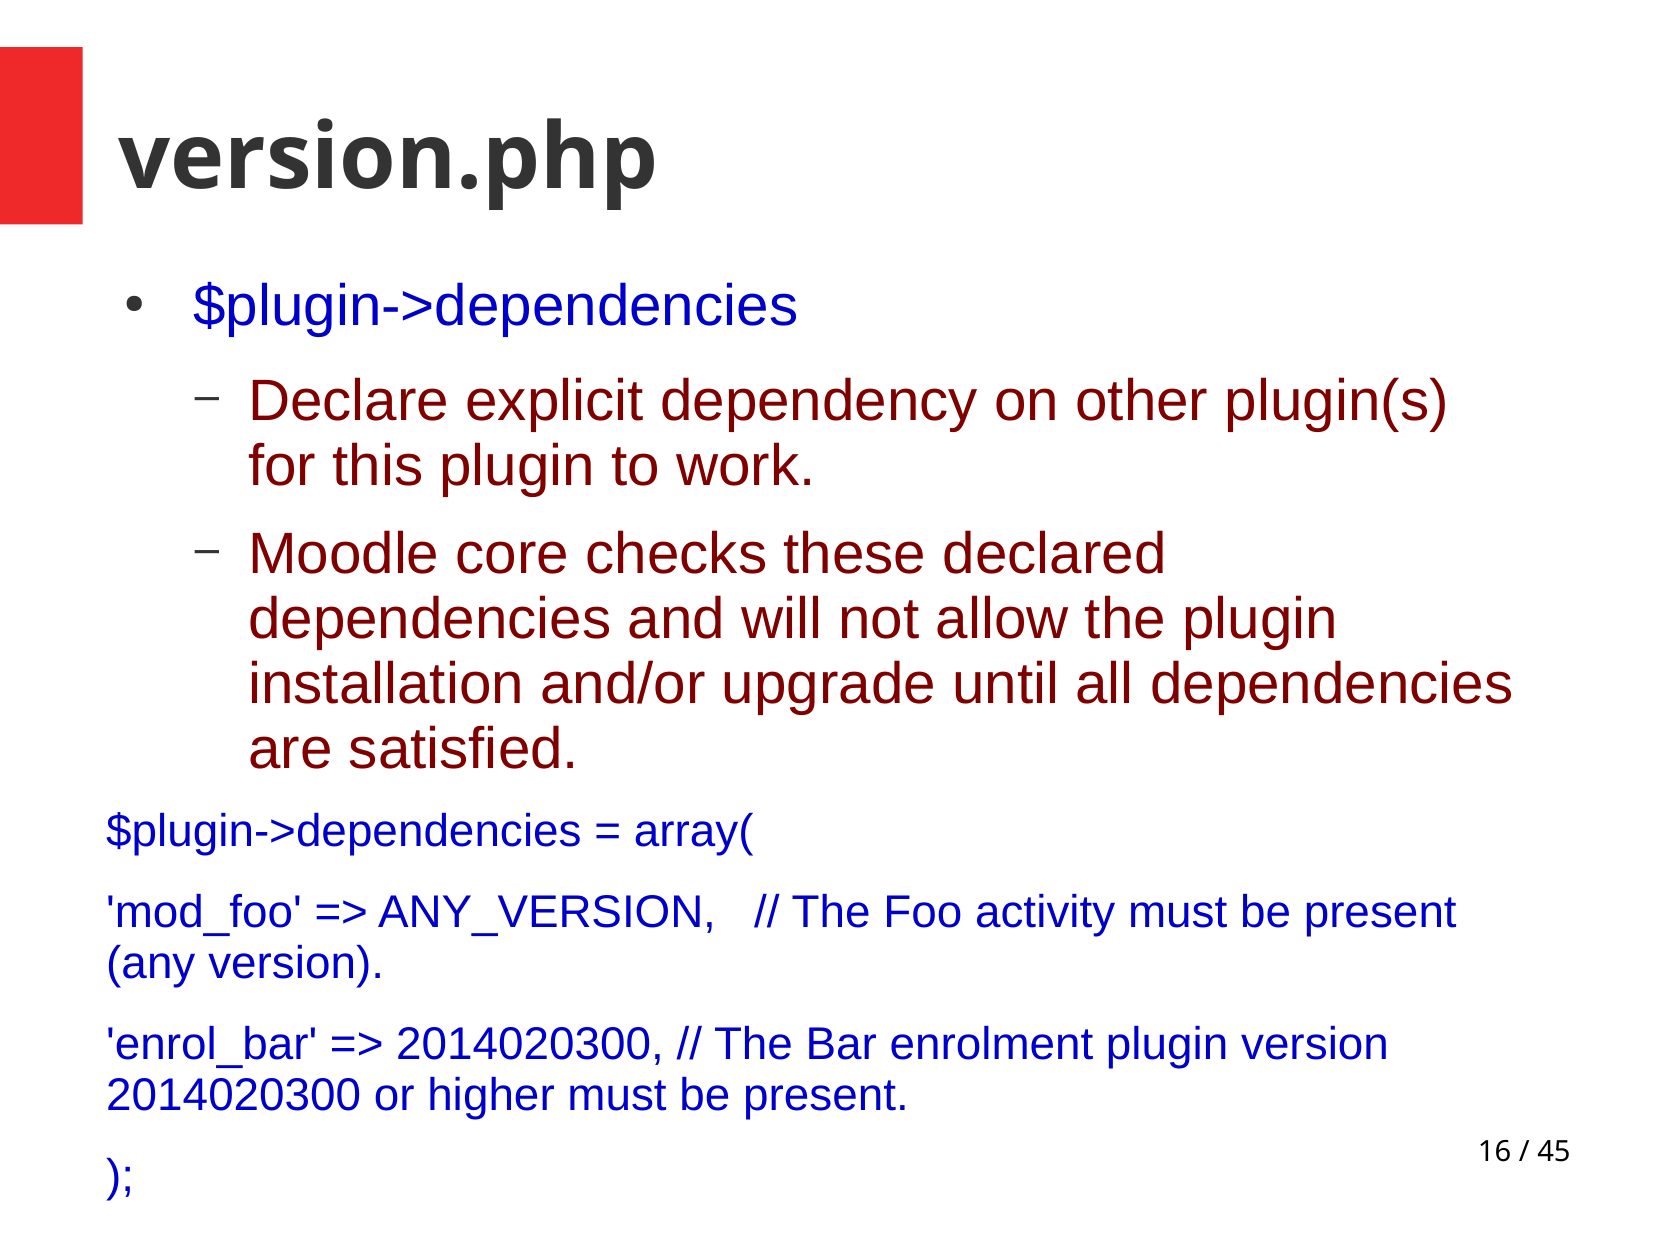

# version.php
 $plugin->dependencies
Declare explicit dependency on other plugin(s) for this plugin to work.
Moodle core checks these declared dependencies and will not allow the plugin installation and/or upgrade until all dependencies are satisfied.
$plugin->dependencies = array(
'mod_foo' => ANY_VERSION, // The Foo activity must be present (any version).
'enrol_bar' => 2014020300, // The Bar enrolment plugin version 2014020300 or higher must be present.
);
16